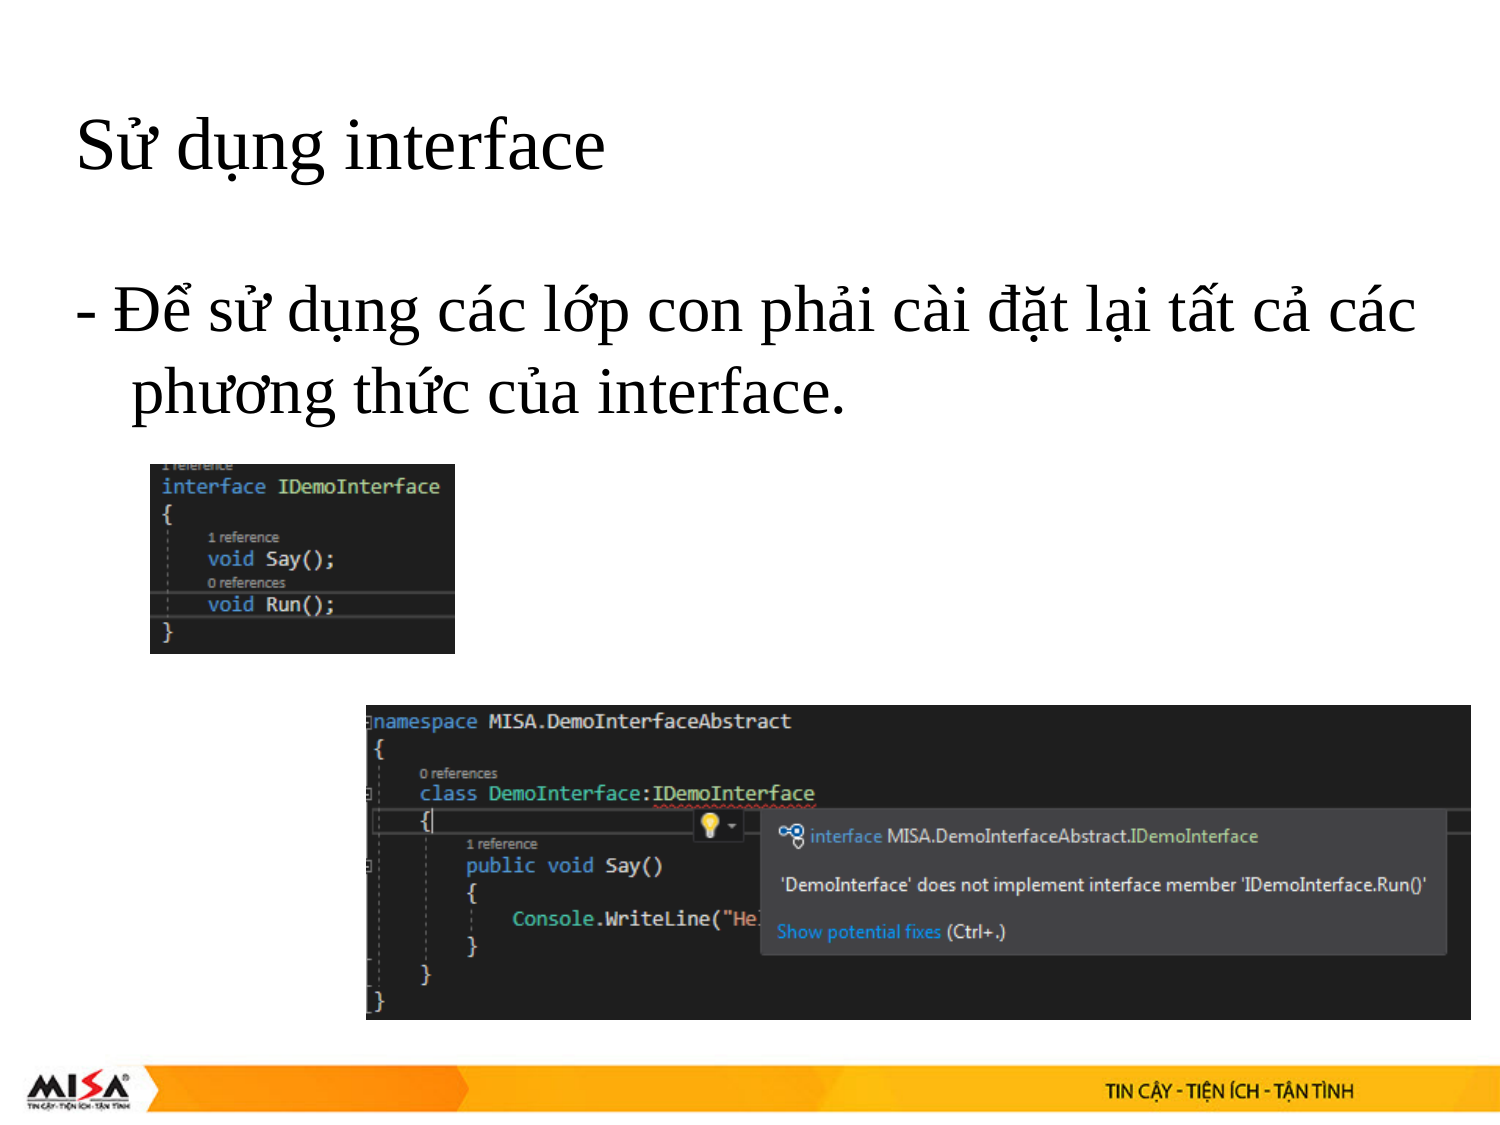

# Sử dụng interface
- Để sử dụng các lớp con phải cài đặt lại tất cả các phương thức của interface.